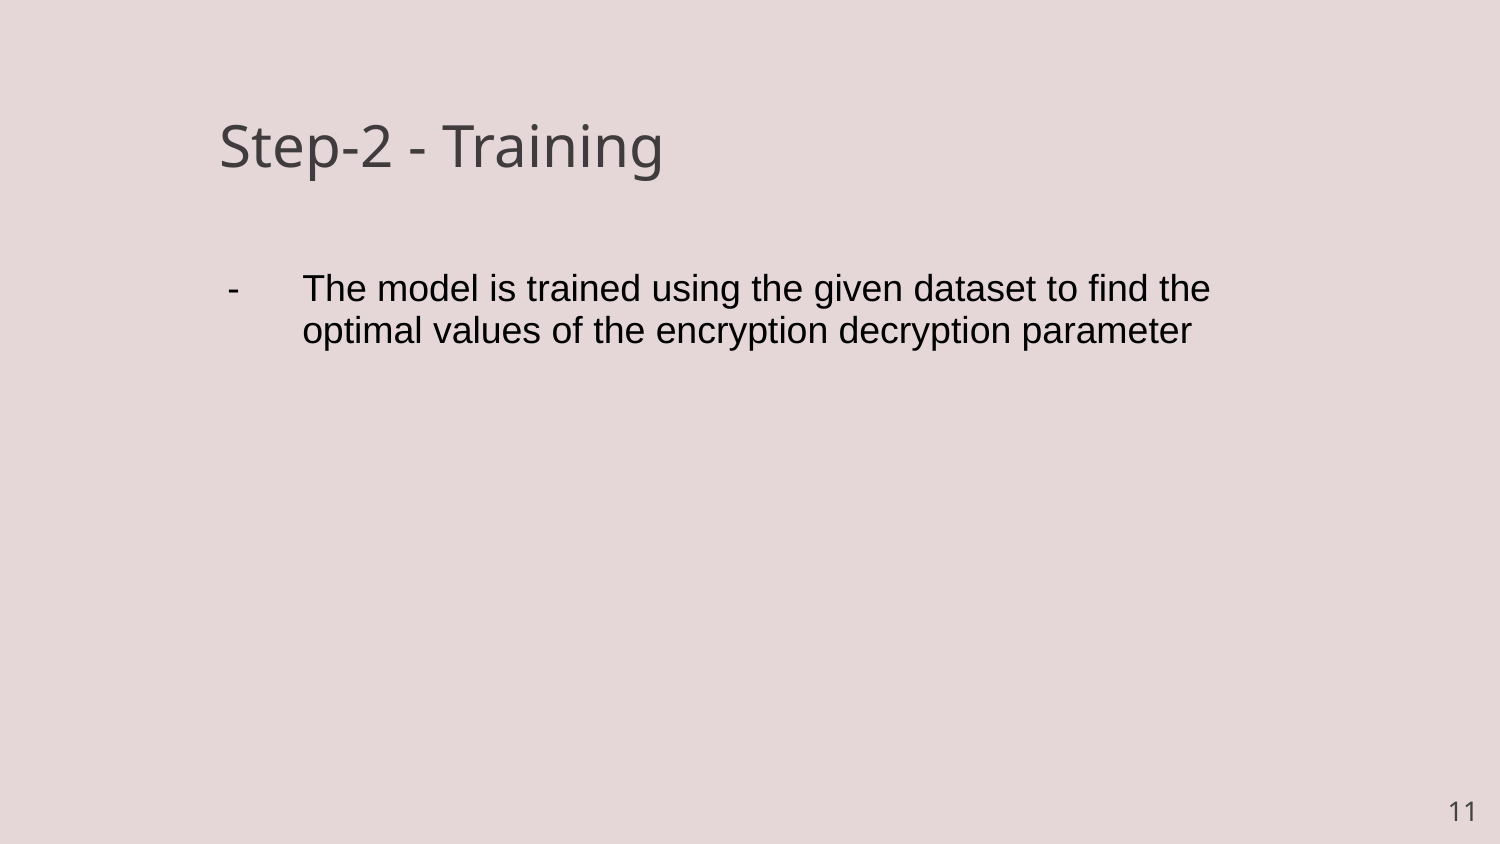

Step-2 - Training
- 	The model is trained using the given dataset to find the 	optimal values of the encryption decryption parameter